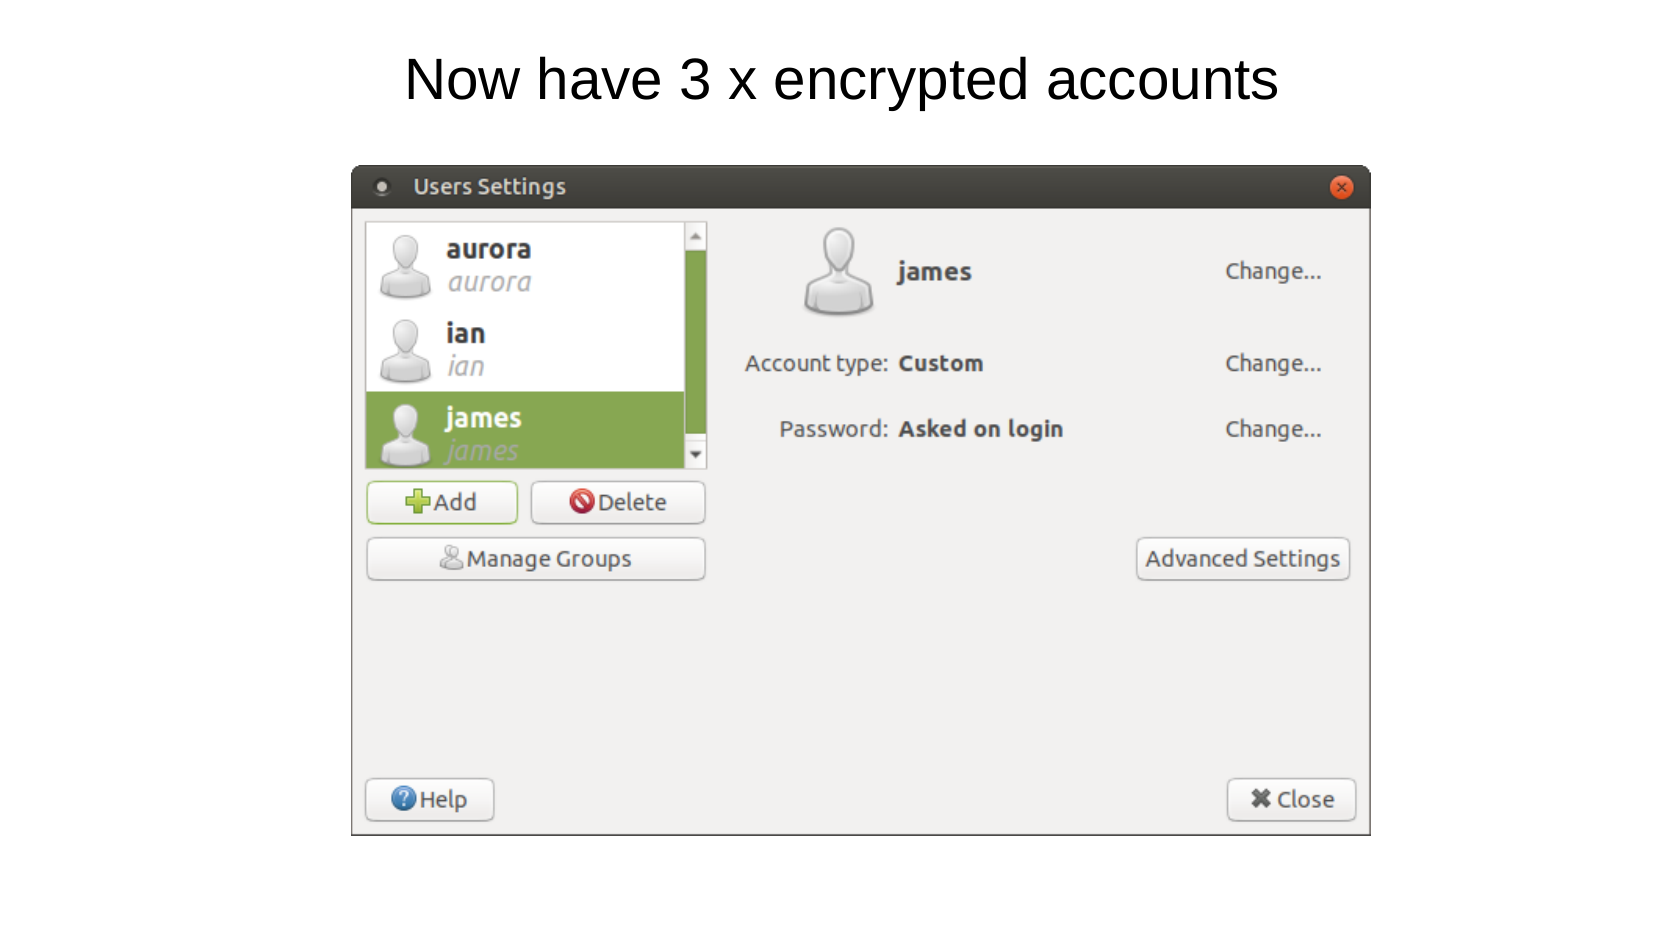

# Now have 3 x encrypted accounts